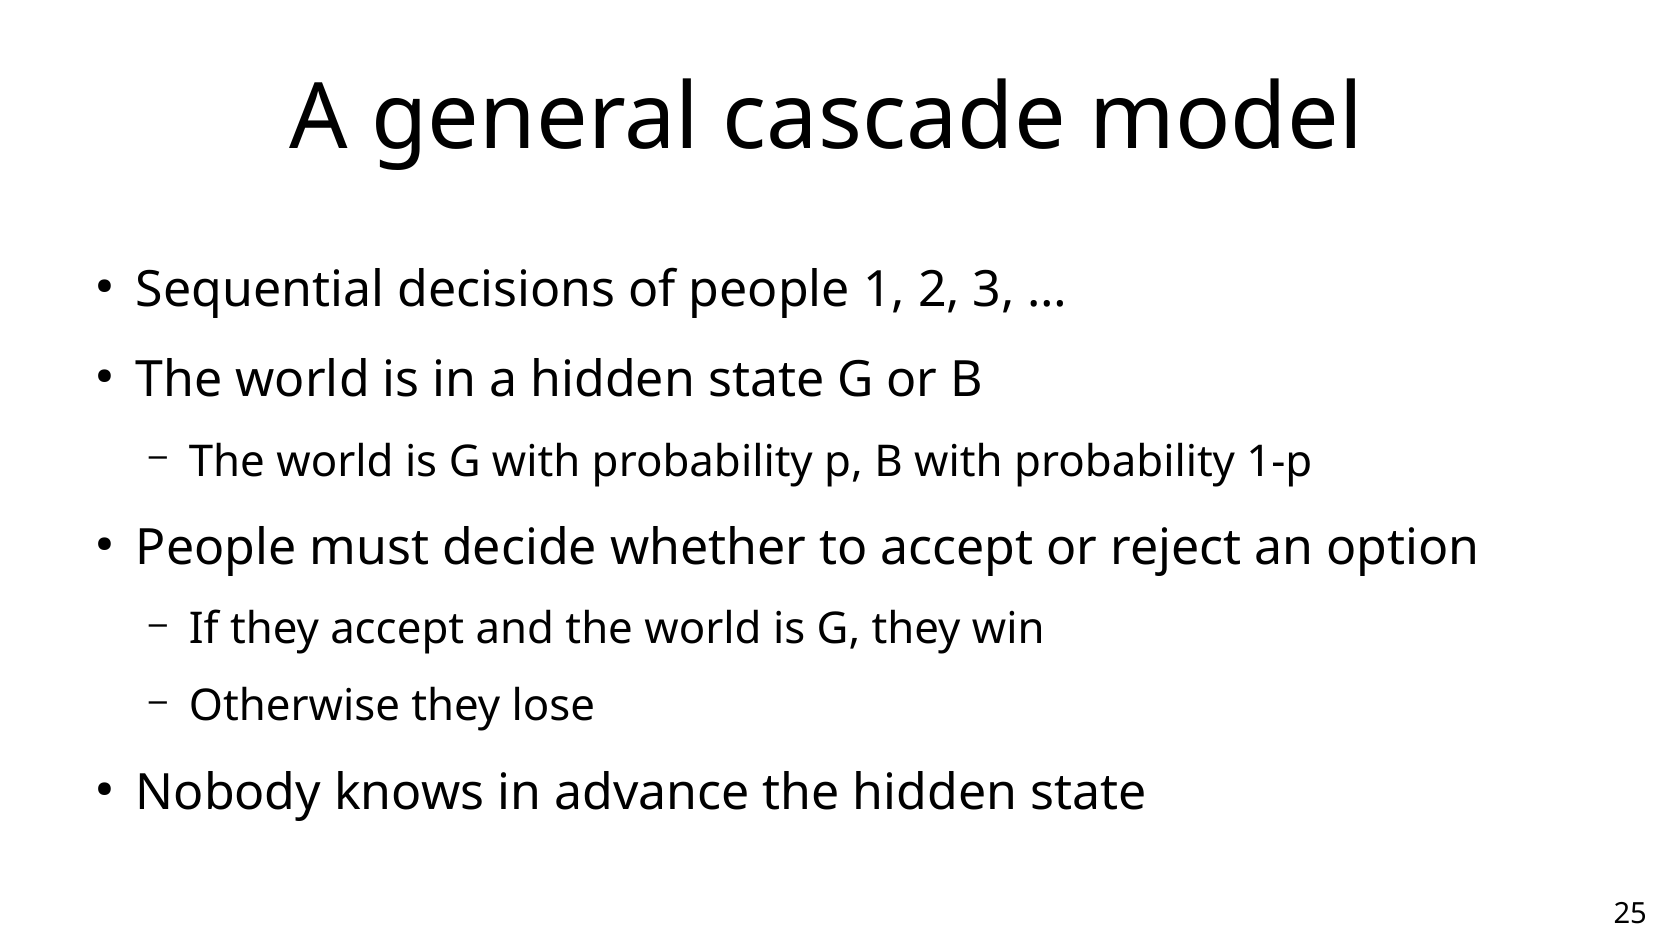

# A general cascade model
Sequential decisions of people 1, 2, 3, …
The world is in a hidden state G or B
The world is G with probability p, B with probability 1-p
People must decide whether to accept or reject an option
If they accept and the world is G, they win
Otherwise they lose
Nobody knows in advance the hidden state
25